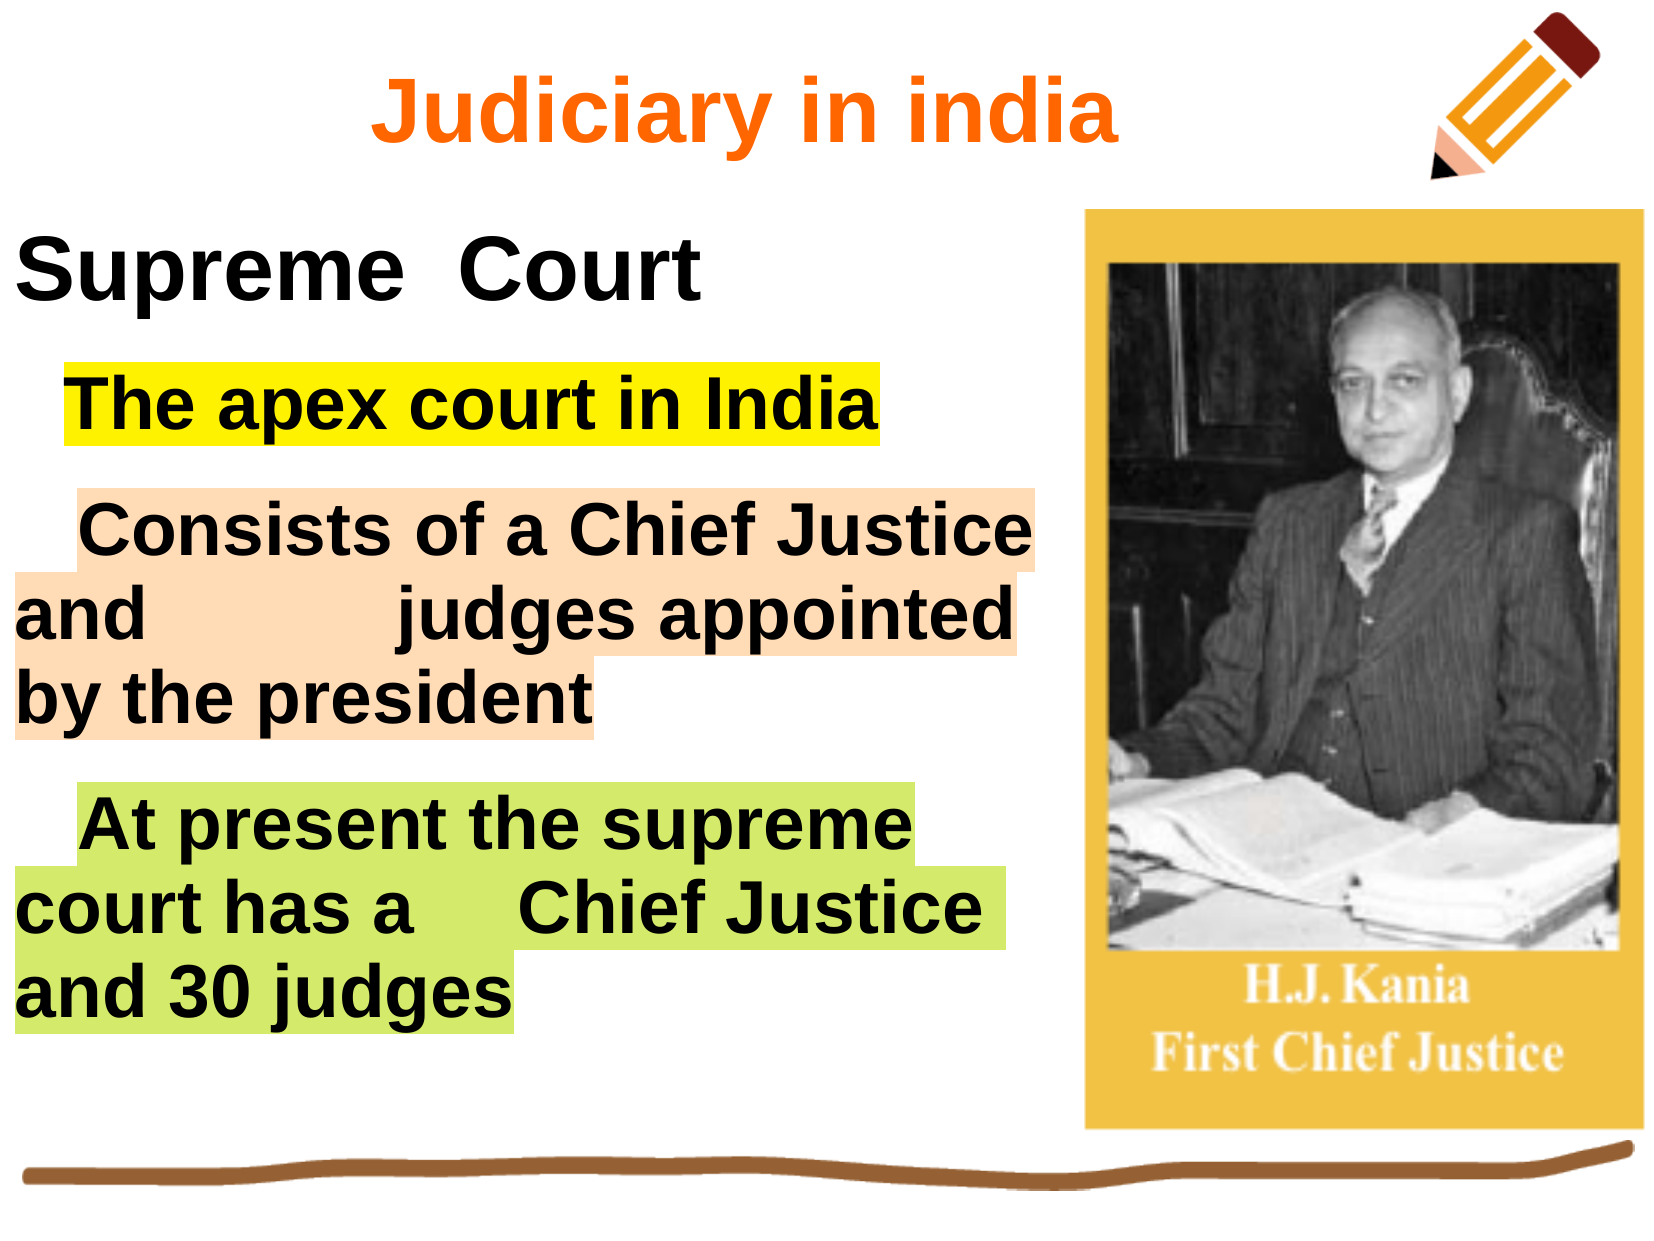

# Judiciary in india
Supreme Court
 The apex court in India
 Consists of a Chief Justice and judges appointed by the president
 At present the supreme court has a Chief Justice and 30 judges